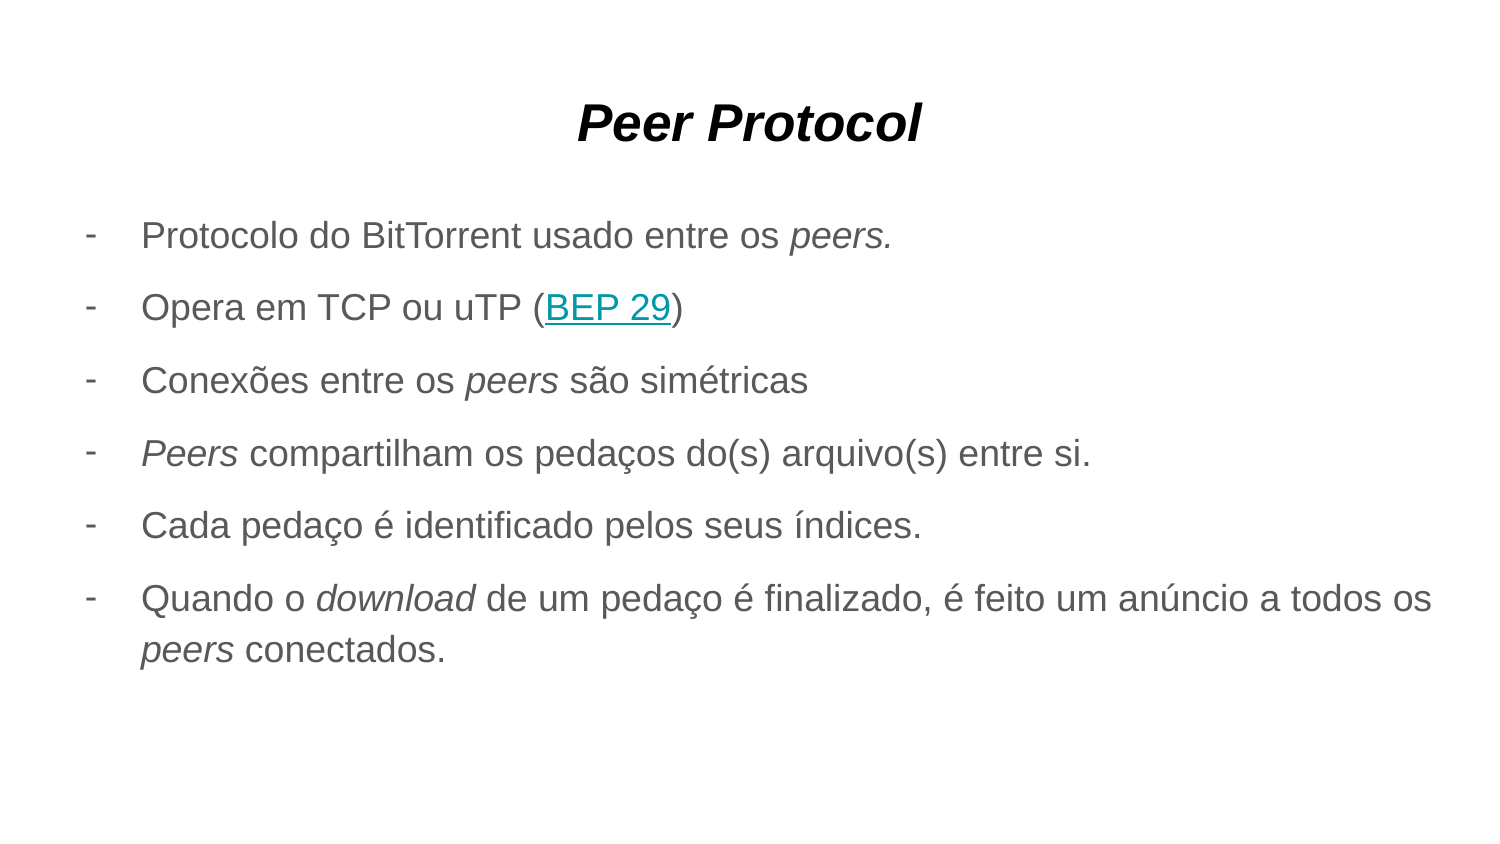

# Peer Protocol
Protocolo do BitTorrent usado entre os peers.
Opera em TCP ou uTP (BEP 29)
Conexões entre os peers são simétricas
Peers compartilham os pedaços do(s) arquivo(s) entre si.
Cada pedaço é identificado pelos seus índices.
Quando o download de um pedaço é finalizado, é feito um anúncio a todos os peers conectados.